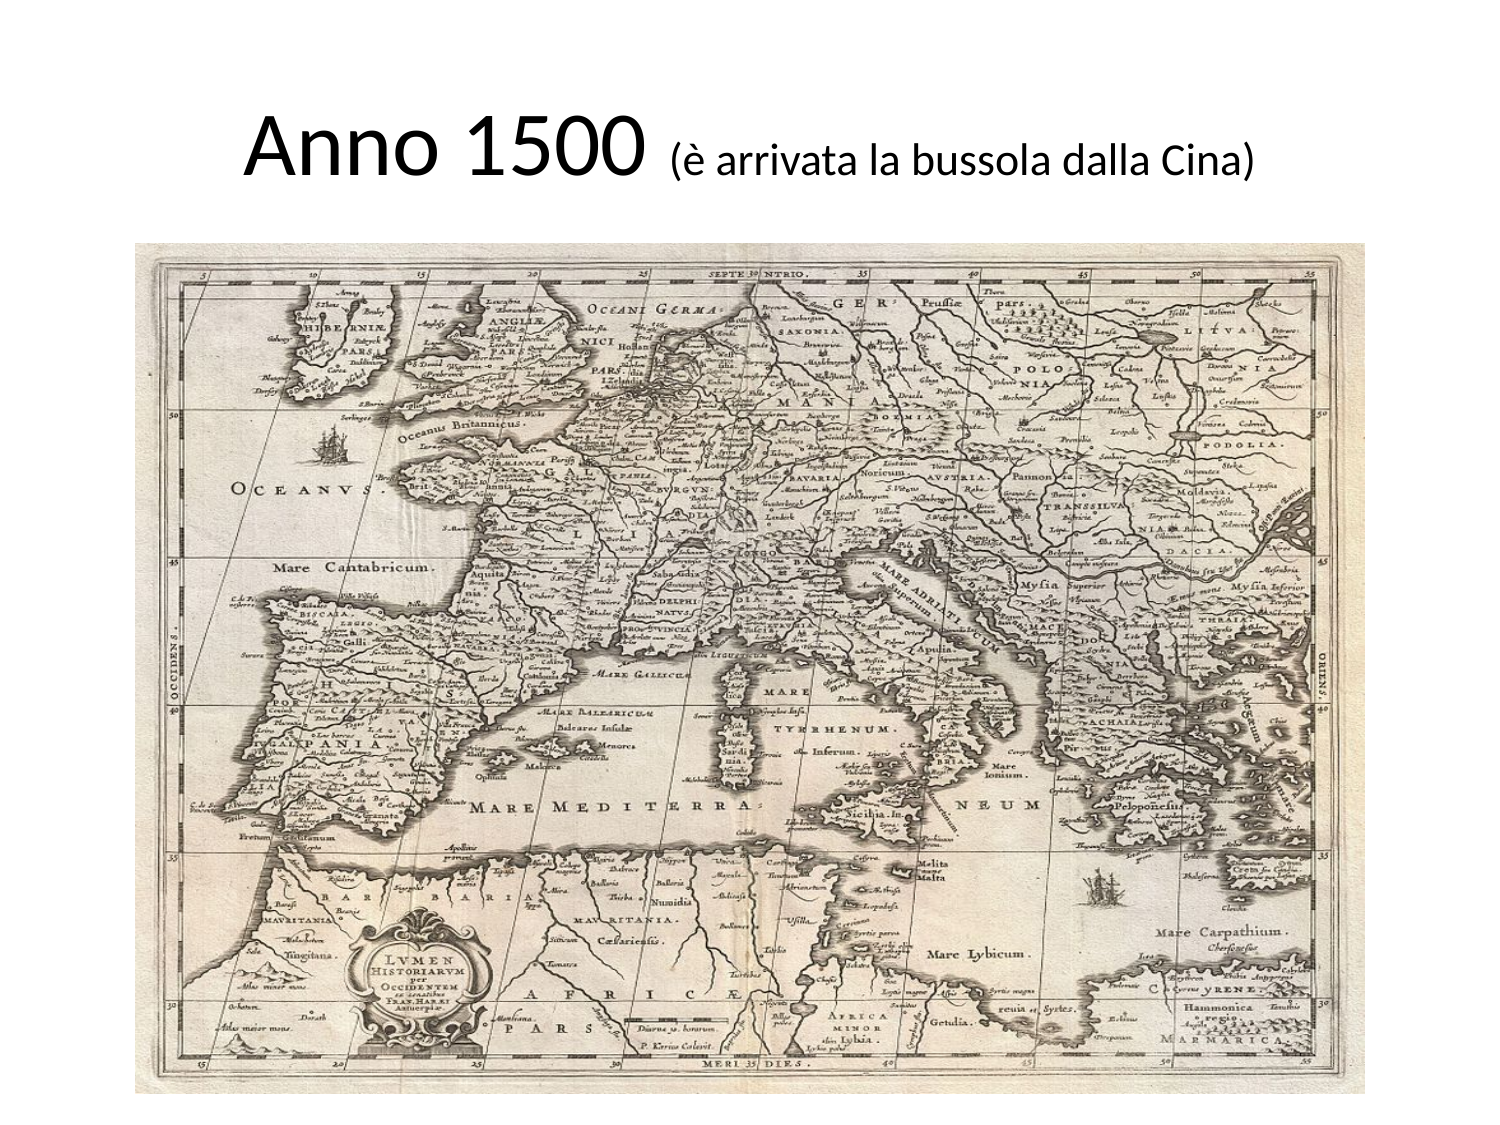

# Anno 1500 (è arrivata la bussola dalla Cina)